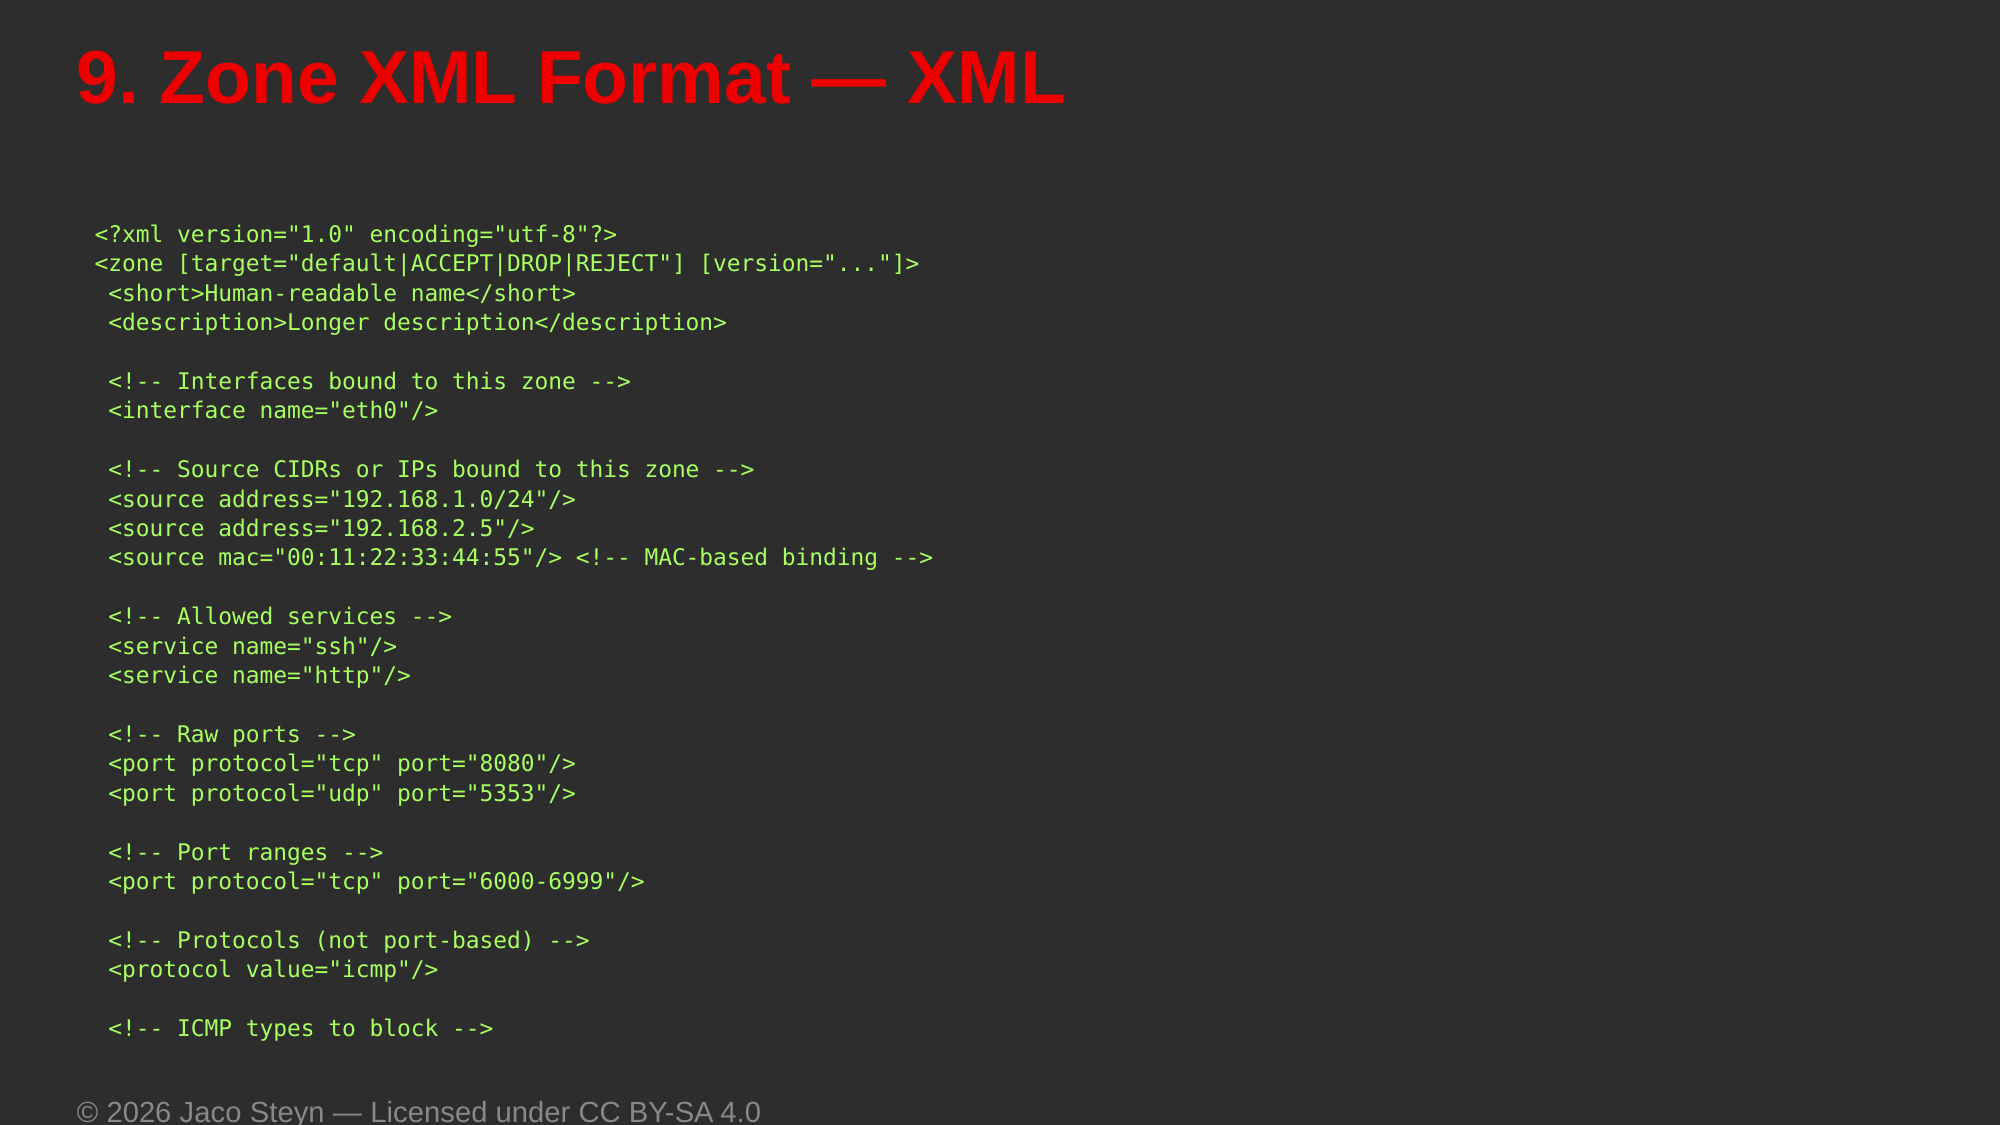

9. Zone XML Format — XML
<?xml version="1.0" encoding="utf-8"?>
<zone [target="default|ACCEPT|DROP|REJECT"] [version="..."]>
 <short>Human-readable name</short>
 <description>Longer description</description>
 <!-- Interfaces bound to this zone -->
 <interface name="eth0"/>
 <!-- Source CIDRs or IPs bound to this zone -->
 <source address="192.168.1.0/24"/>
 <source address="192.168.2.5"/>
 <source mac="00:11:22:33:44:55"/> <!-- MAC-based binding -->
 <!-- Allowed services -->
 <service name="ssh"/>
 <service name="http"/>
 <!-- Raw ports -->
 <port protocol="tcp" port="8080"/>
 <port protocol="udp" port="5353"/>
 <!-- Port ranges -->
 <port protocol="tcp" port="6000-6999"/>
 <!-- Protocols (not port-based) -->
 <protocol value="icmp"/>
 <!-- ICMP types to block -->
© 2026 Jaco Steyn — Licensed under CC BY-SA 4.0